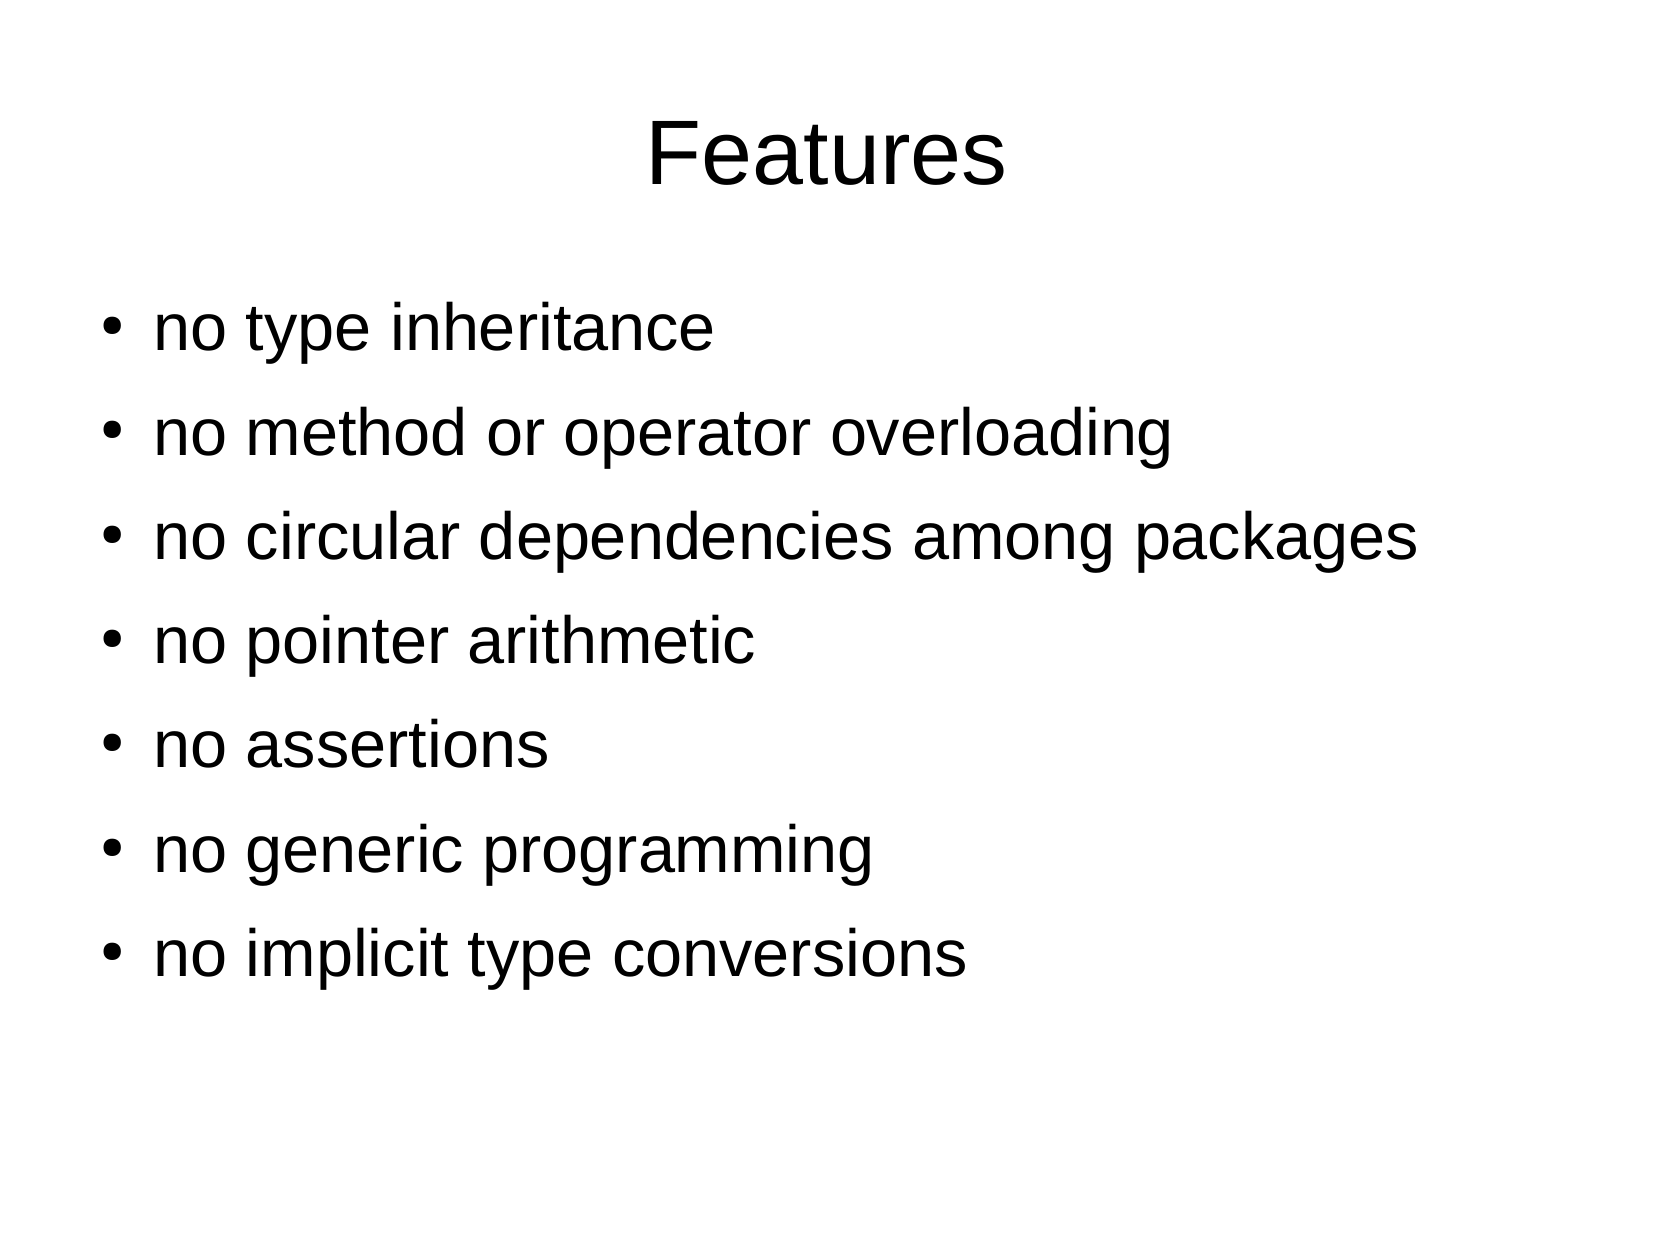

# Features
no type inheritance
no method or operator overloading
no circular dependencies among packages
no pointer arithmetic
no assertions
no generic programming
no implicit type conversions